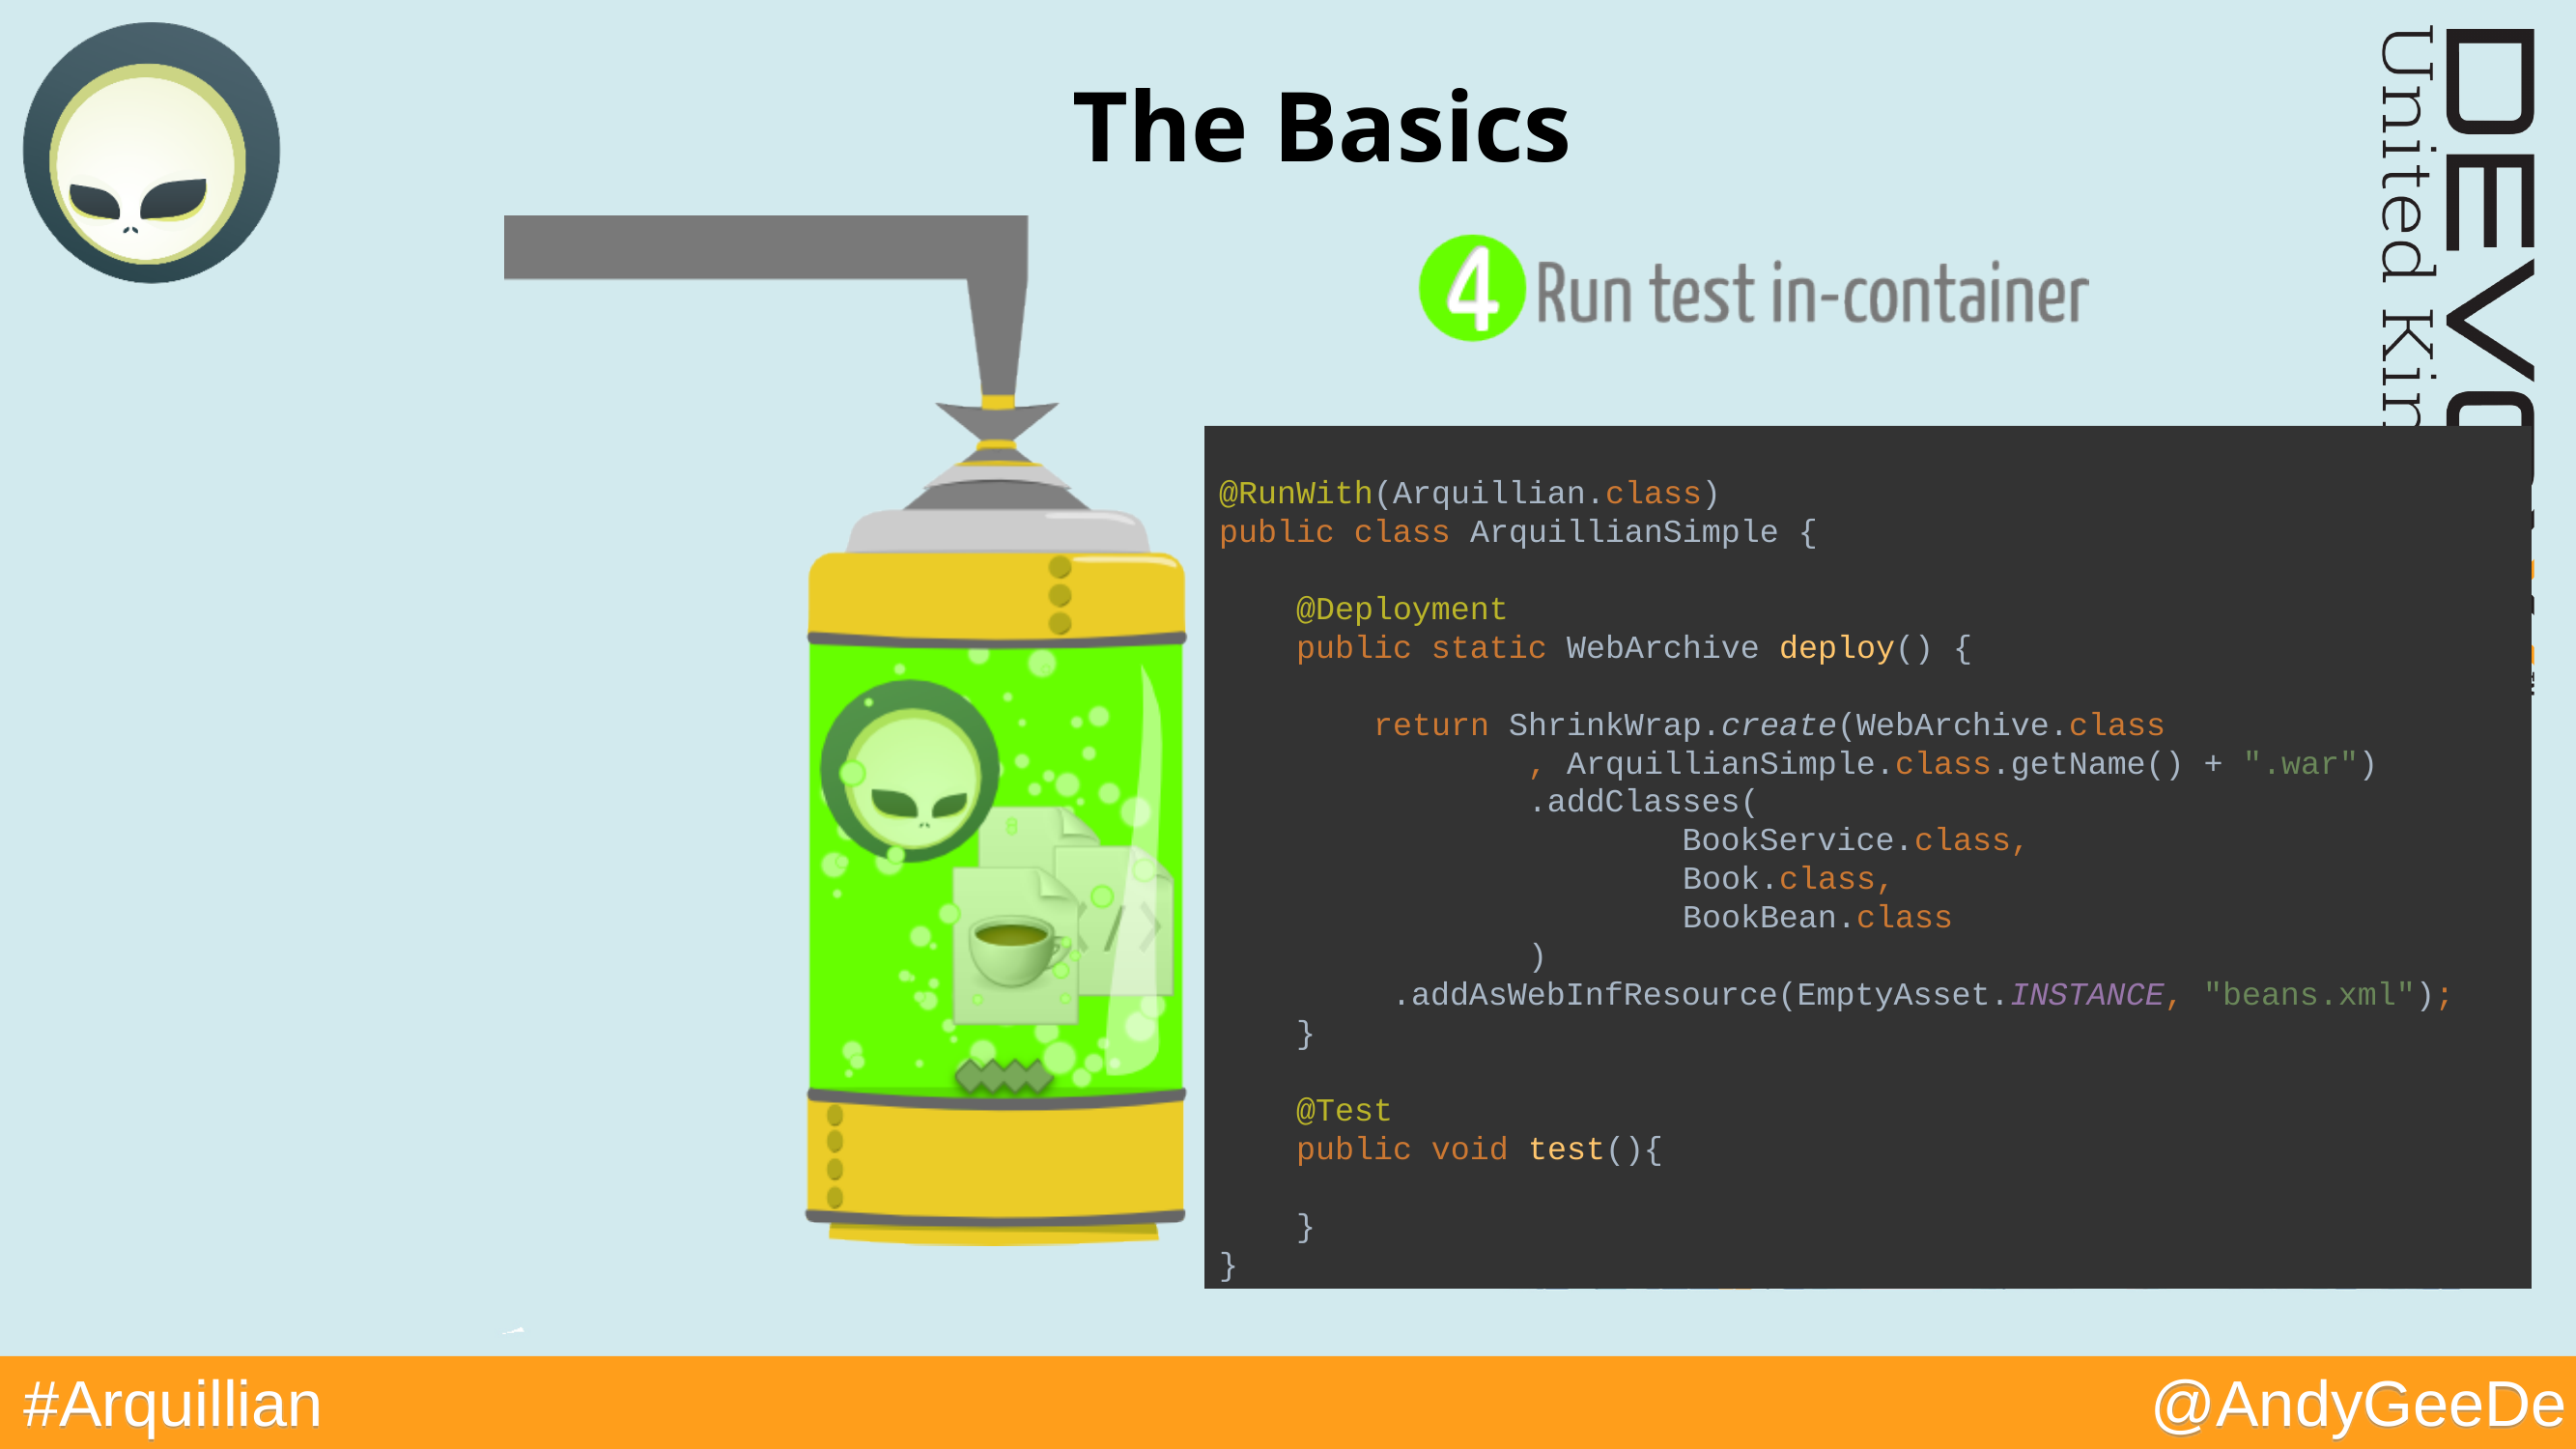

# The Basics
@RunWith(Arquillian.class)
public class ArquillianSimple {
 @Deployment
 public static WebArchive deploy() {
 return ShrinkWrap.create(WebArchive.class
 , ArquillianSimple.class.getName() + ".war")
 .addClasses(
 BookService.class,
 Book.class,
 BookBean.class
 )
		.addAsWebInfResource(EmptyAsset.INSTANCE, "beans.xml");
 }
 @Test
 public void test(){
 }
}